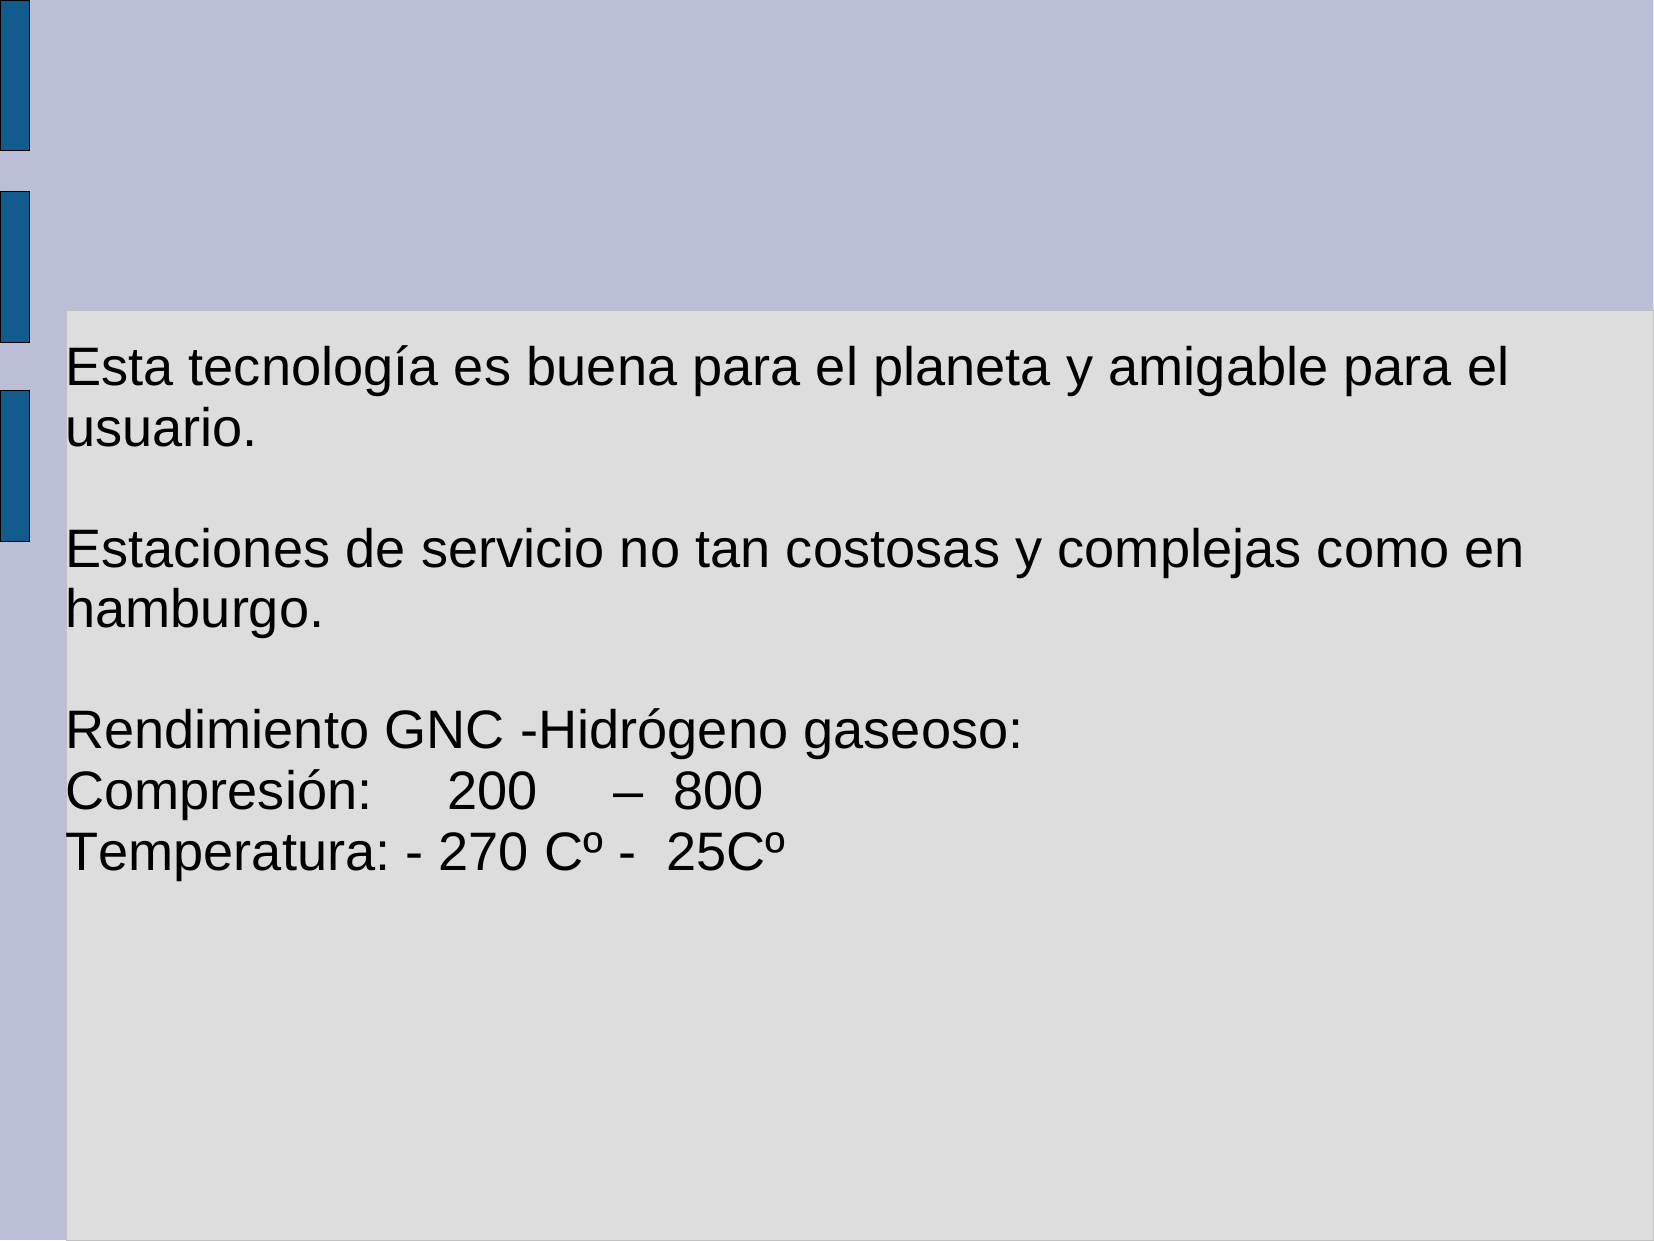

# Esta tecnología es buena para el planeta y amigable para el
usuario.
Estaciones de servicio no tan costosas y complejas como en
hamburgo.
Rendimiento GNC -Hidrógeno gaseoso:
Compresión: 200 – 800
Temperatura: - 270 Cº - 25Cº